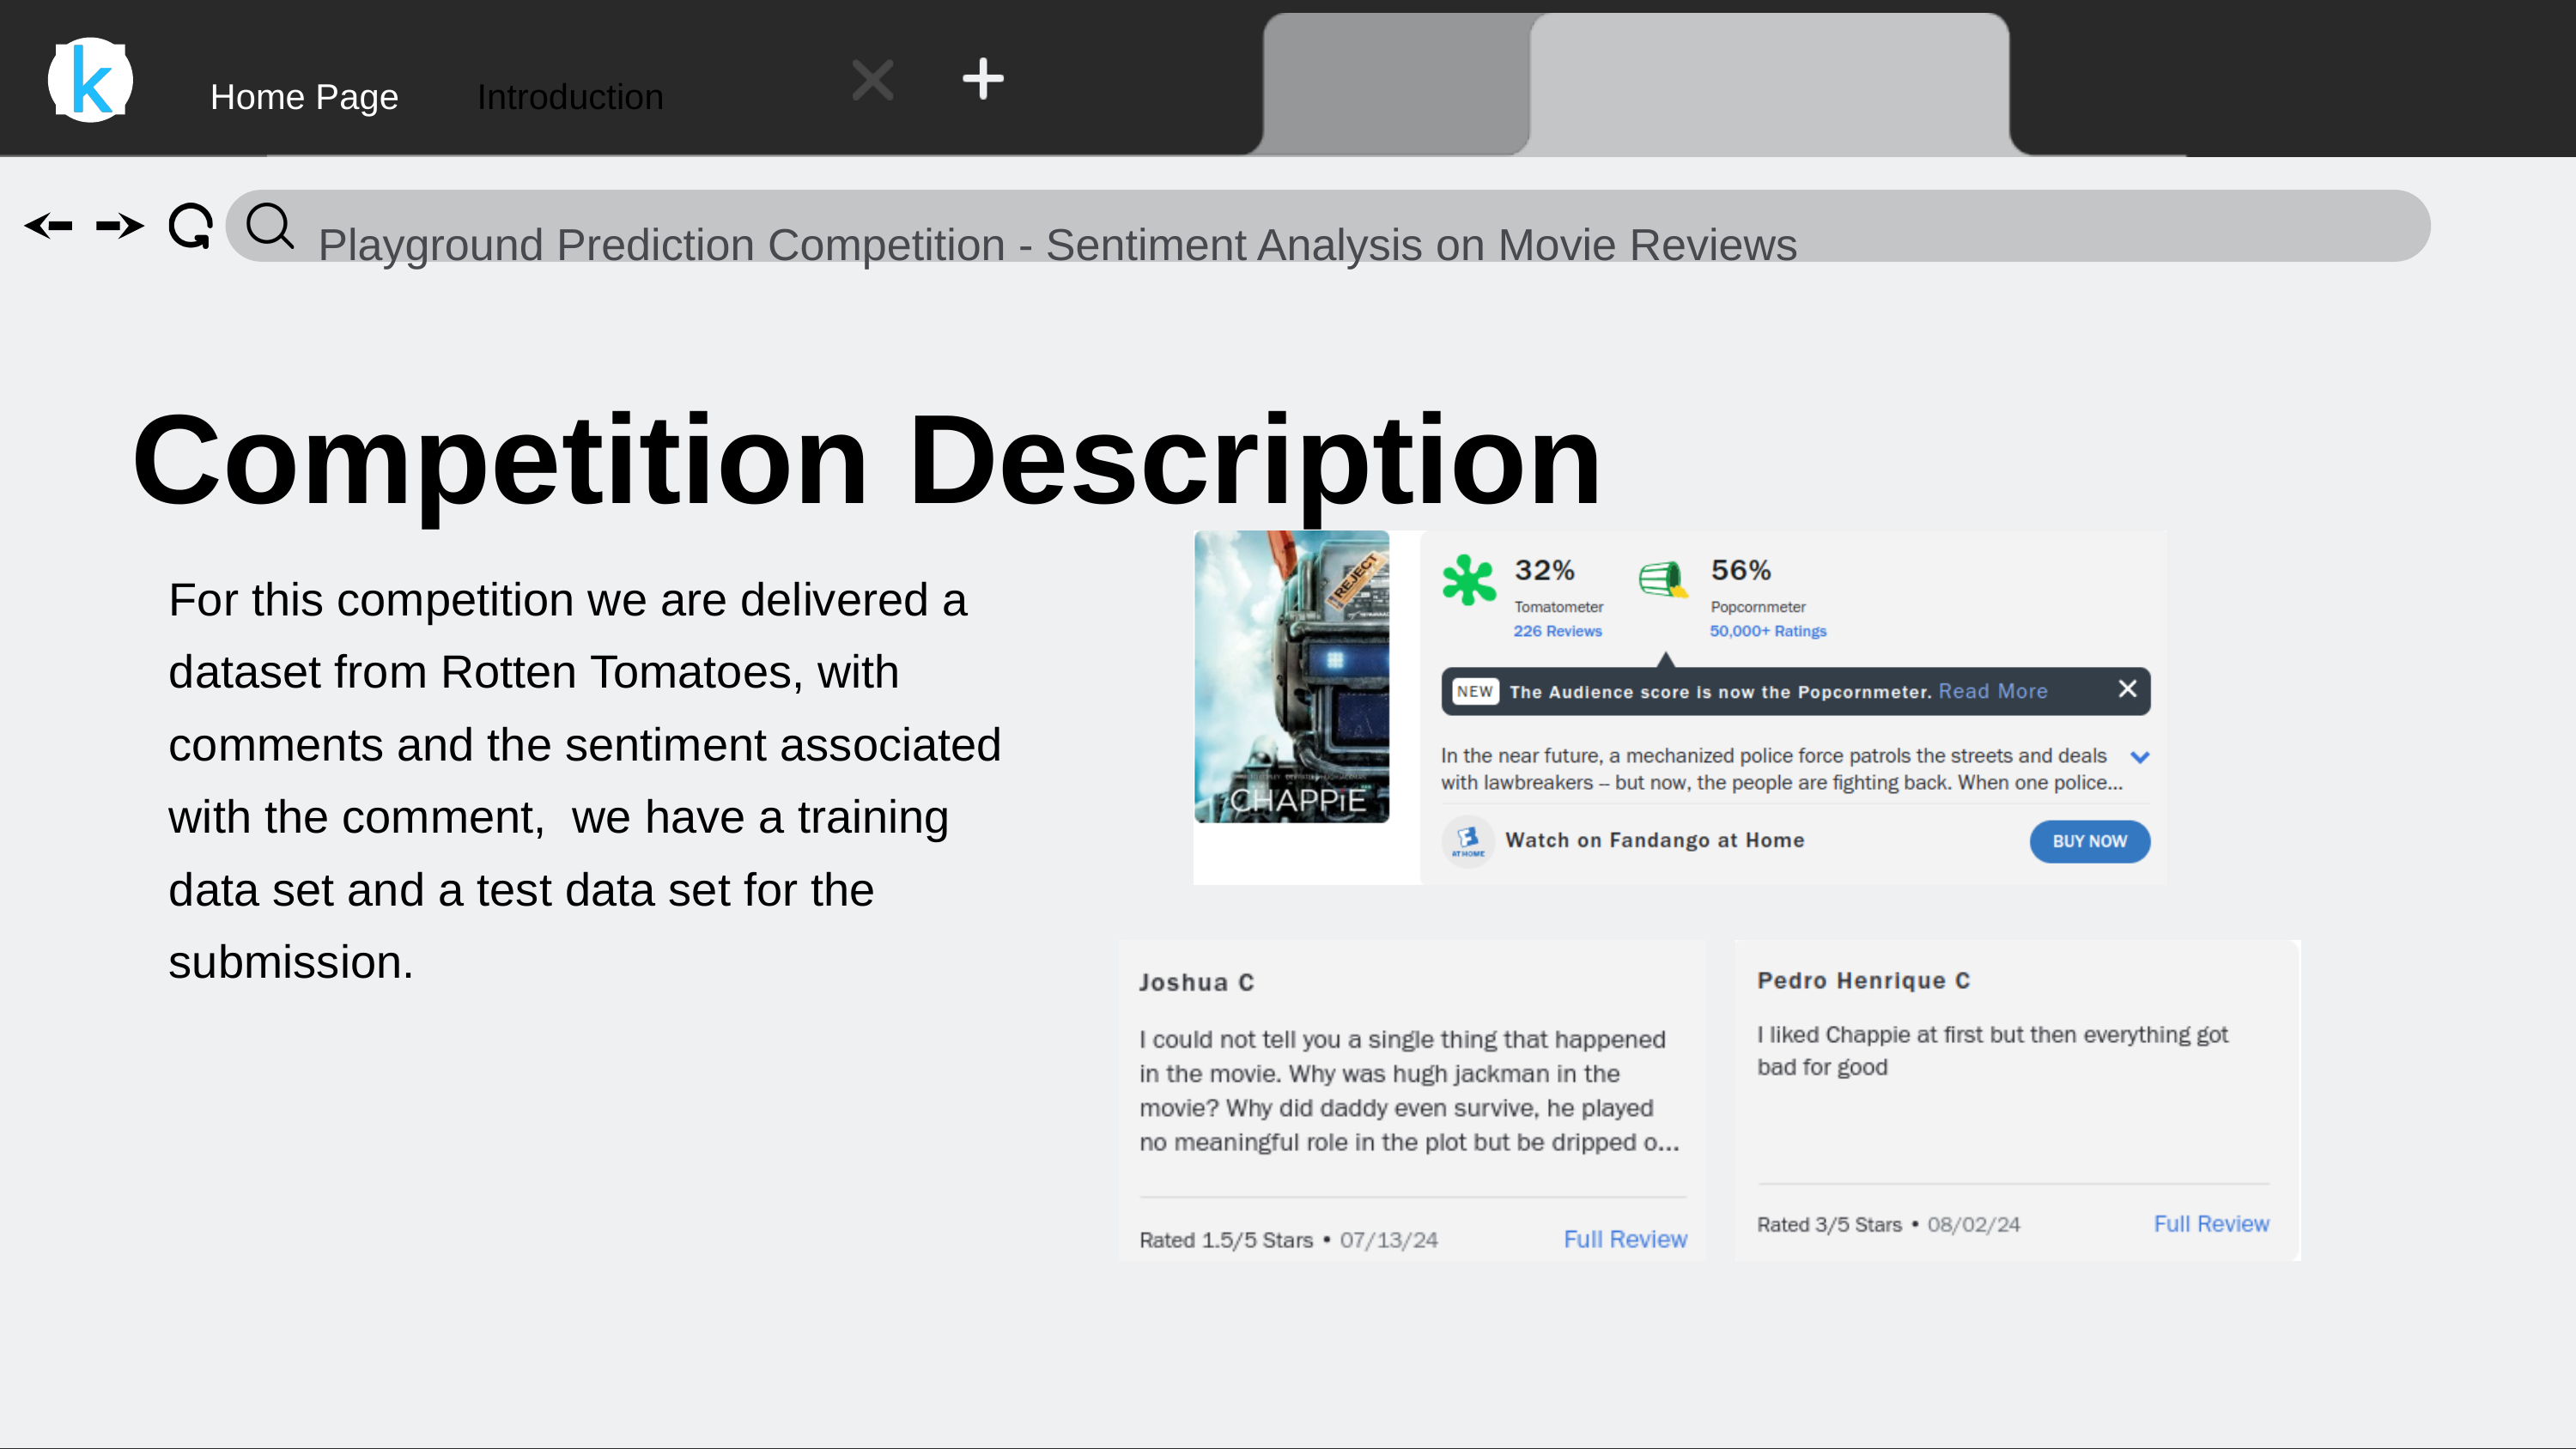

Home Page
Introduction
Playground Prediction Competition - Sentiment Analysis on Movie Reviews
Introduction
Competition Description
For this competition we are delivered a dataset from Rotten Tomatoes, with comments and the sentiment associated with the comment, we have a training data set and a test data set for the submission.
Background
Timeline
This template would help you save a lot of time and hassle. Jumpstart your design by quickly drafting a complete outline of your presentation and filling in the details here.
This template would help you save a lot of time and hassle. Jumpstart your design by quickly drafting a complete outline of your presentation and filling in the details here. Choose from over a thousand professionally-made templates to fit any objective or topic.